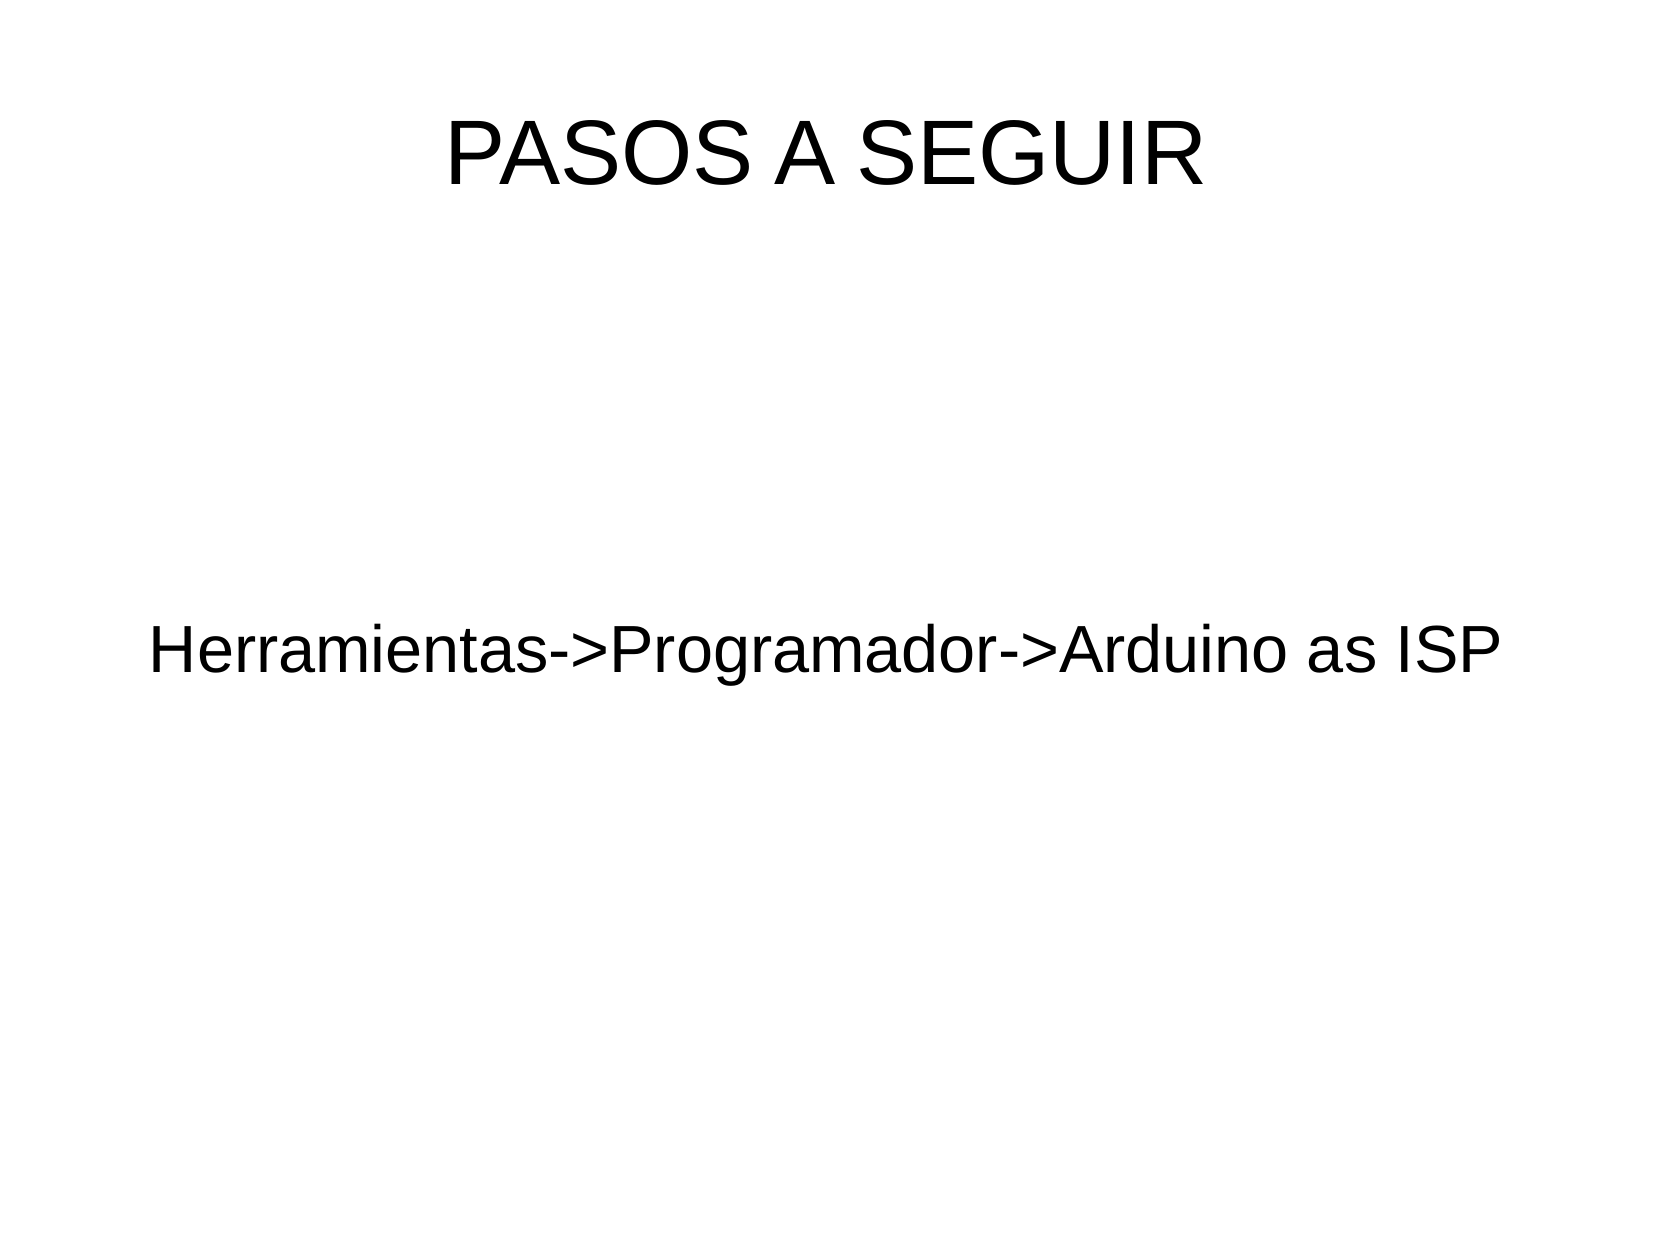

# PASOS A SEGUIR
Herramientas->Programador->Arduino as ISP